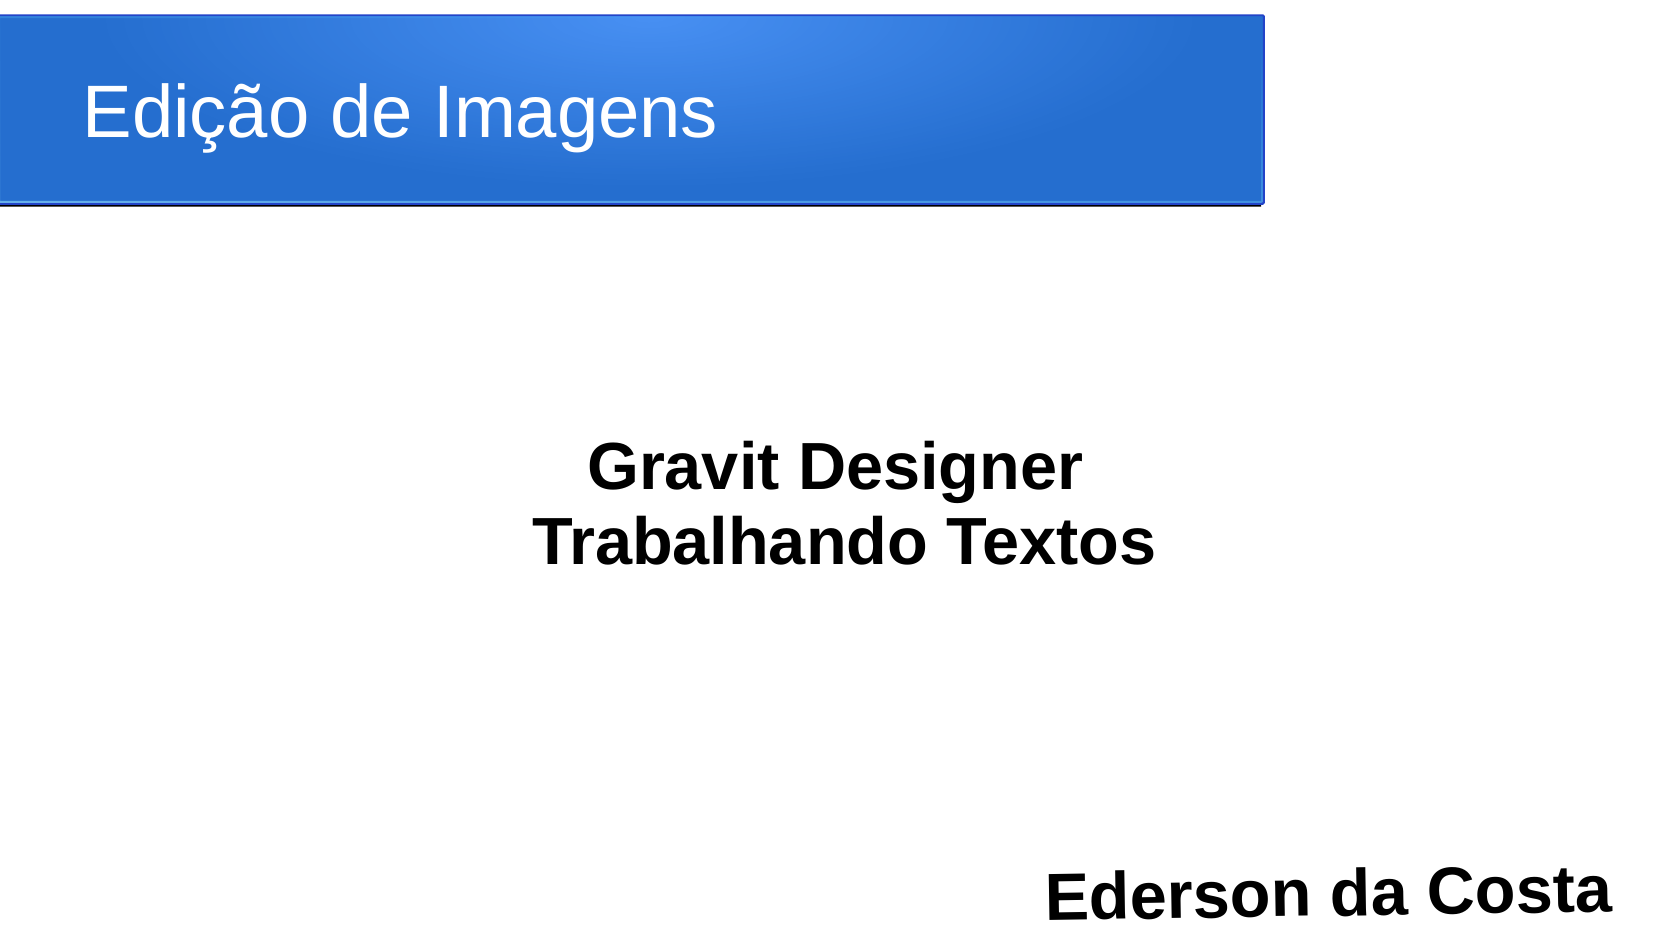

# Edição de Imagens
Gravit Designer
Trabalhando Textos
Ederson da Costa